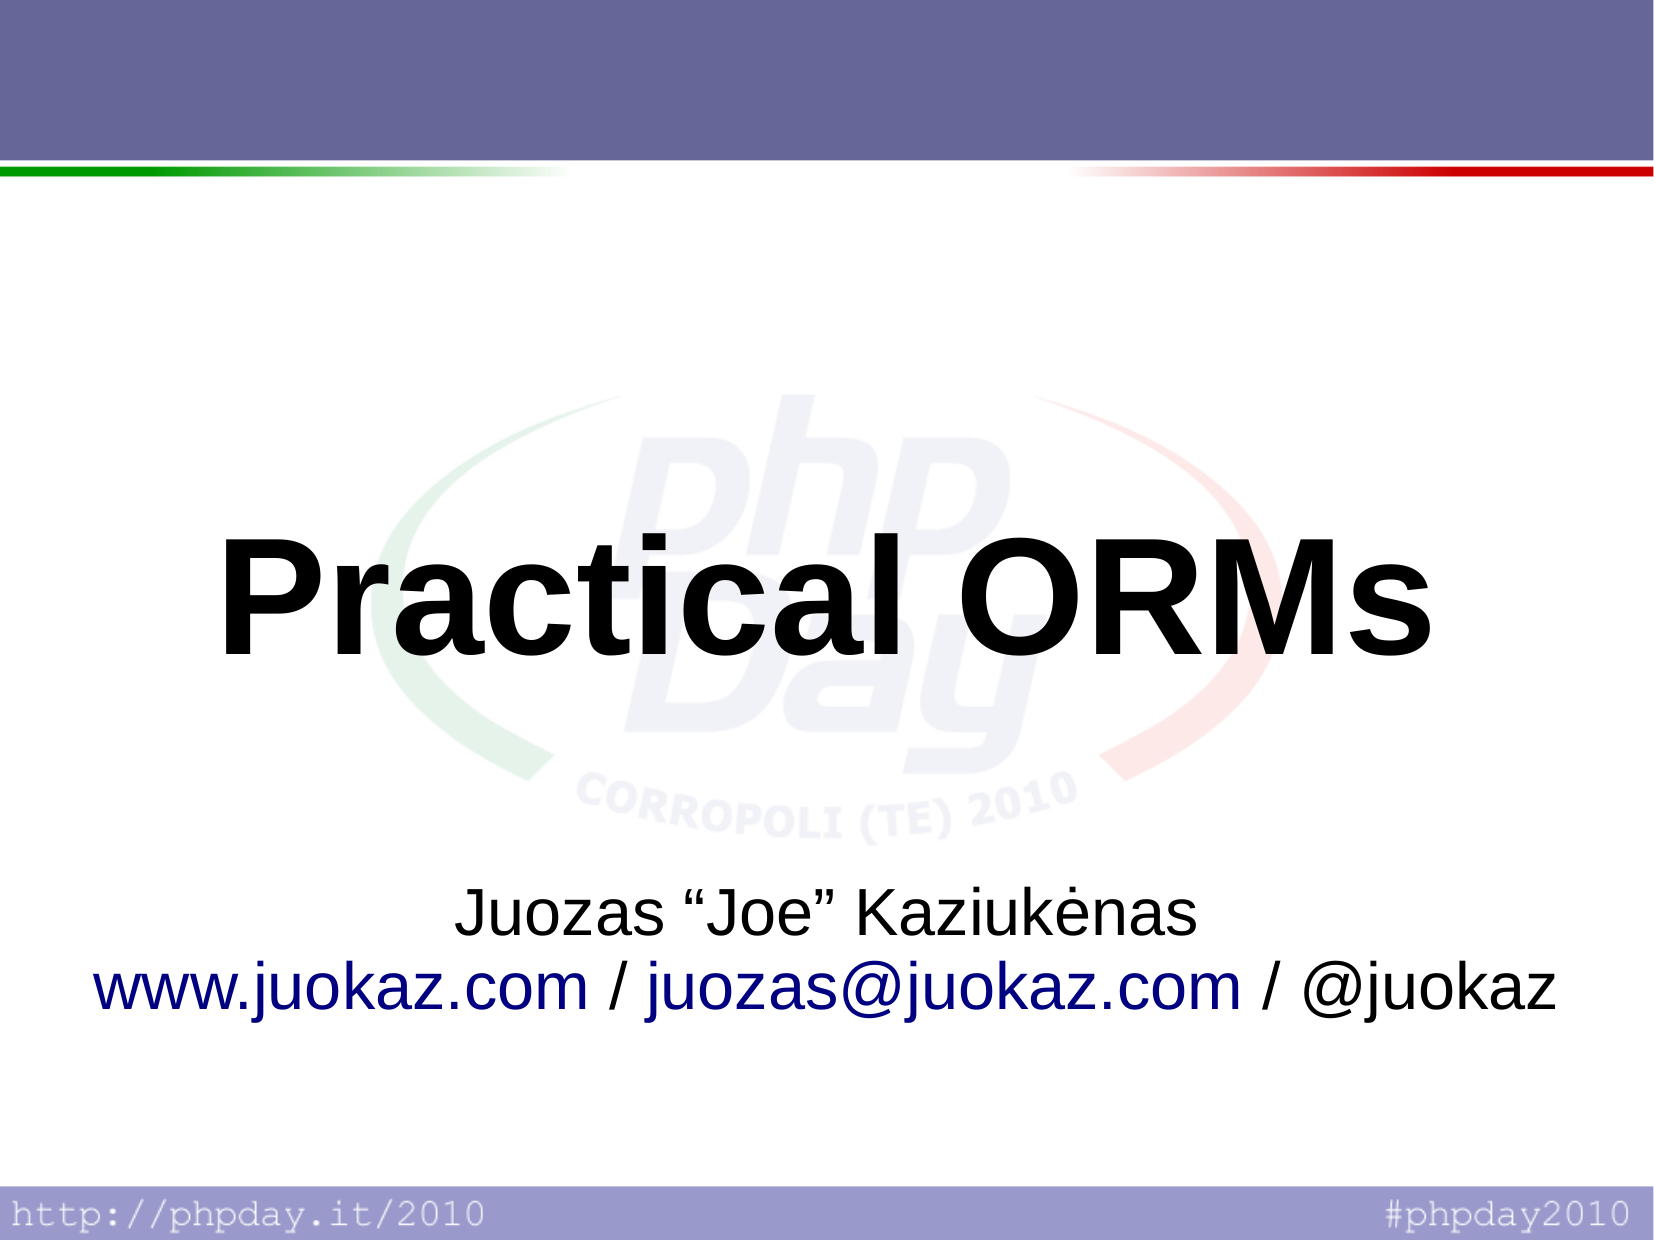

# Practical ORMs
Juozas “Joe” Kaziukėnas
www.juokaz.com / juozas@juokaz.com / @juokaz